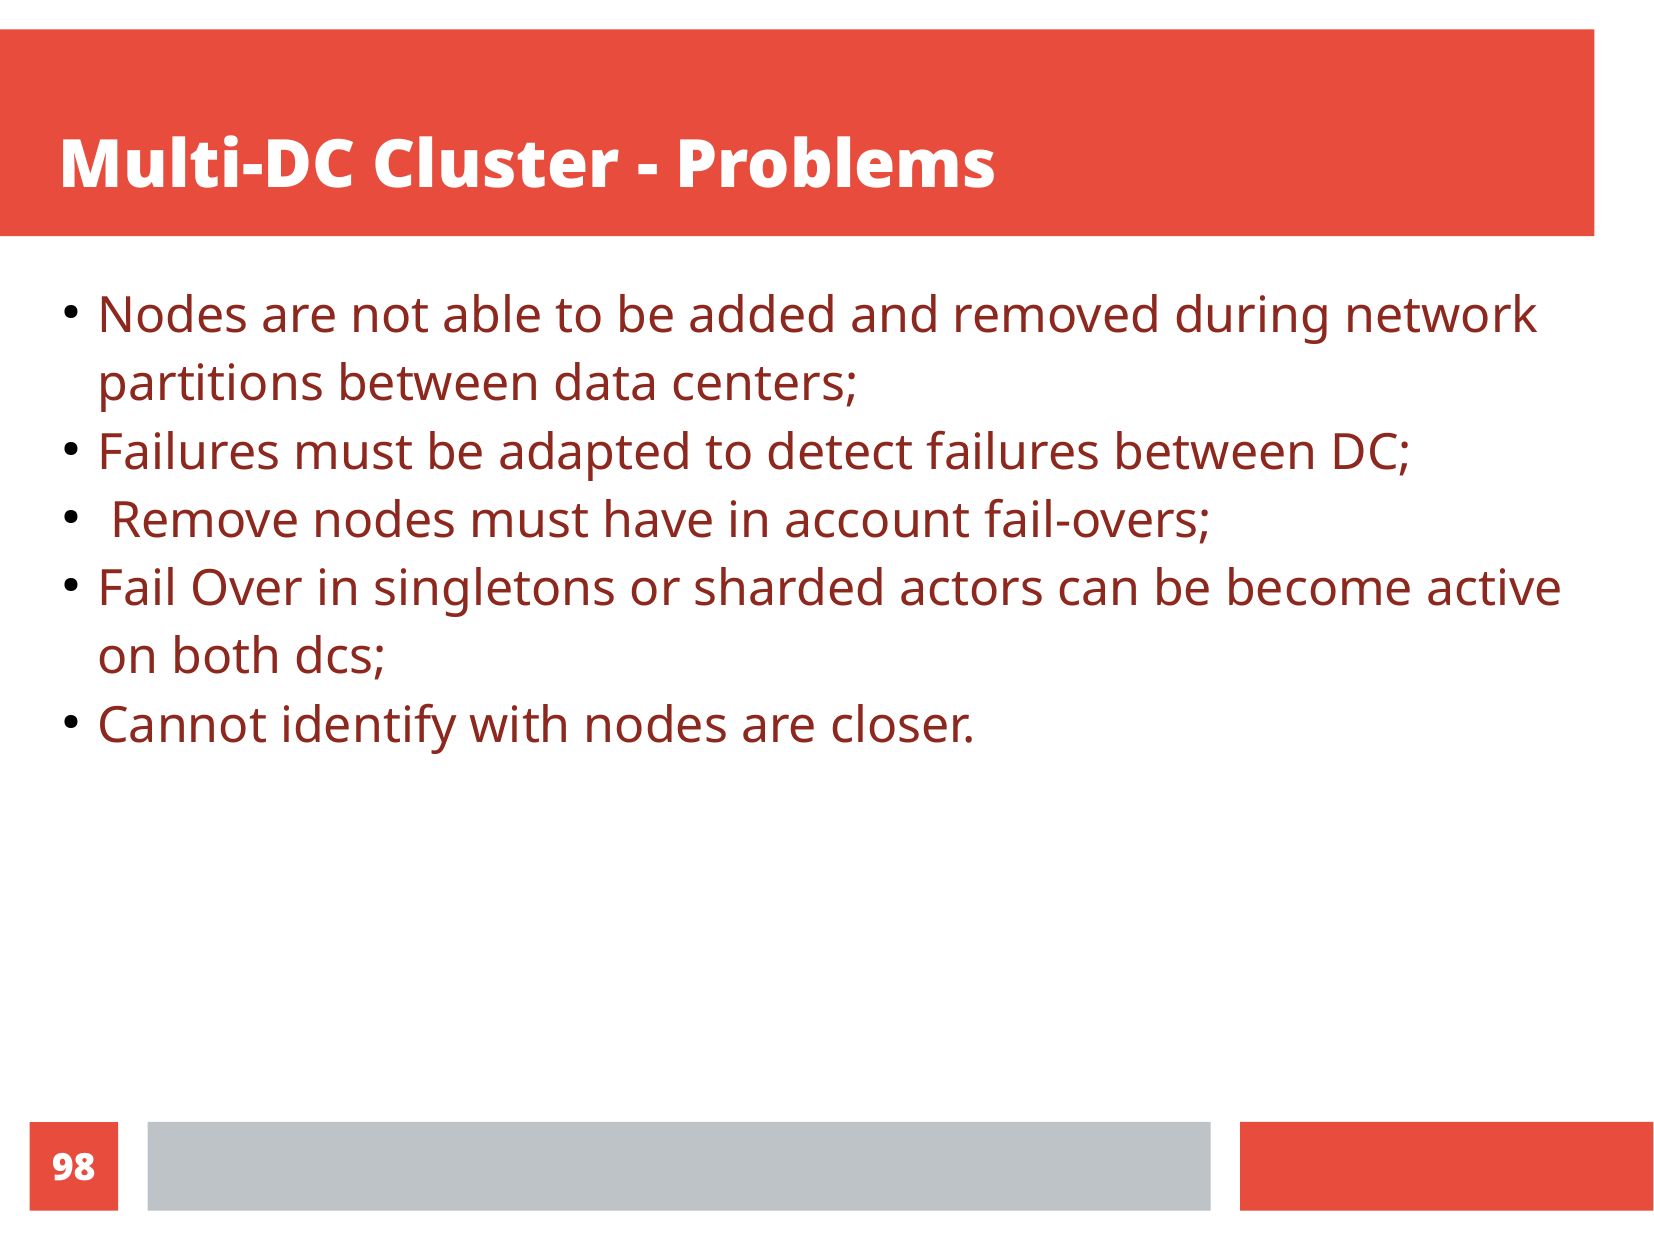

# Multi-DC Cluster - Problems
Nodes are not able to be added and removed during network partitions between data centers;
Failures must be adapted to detect failures between DC;
 Remove nodes must have in account fail-overs;
Fail Over in singletons or sharded actors can be become active on both dcs;
Cannot identify with nodes are closer.
98